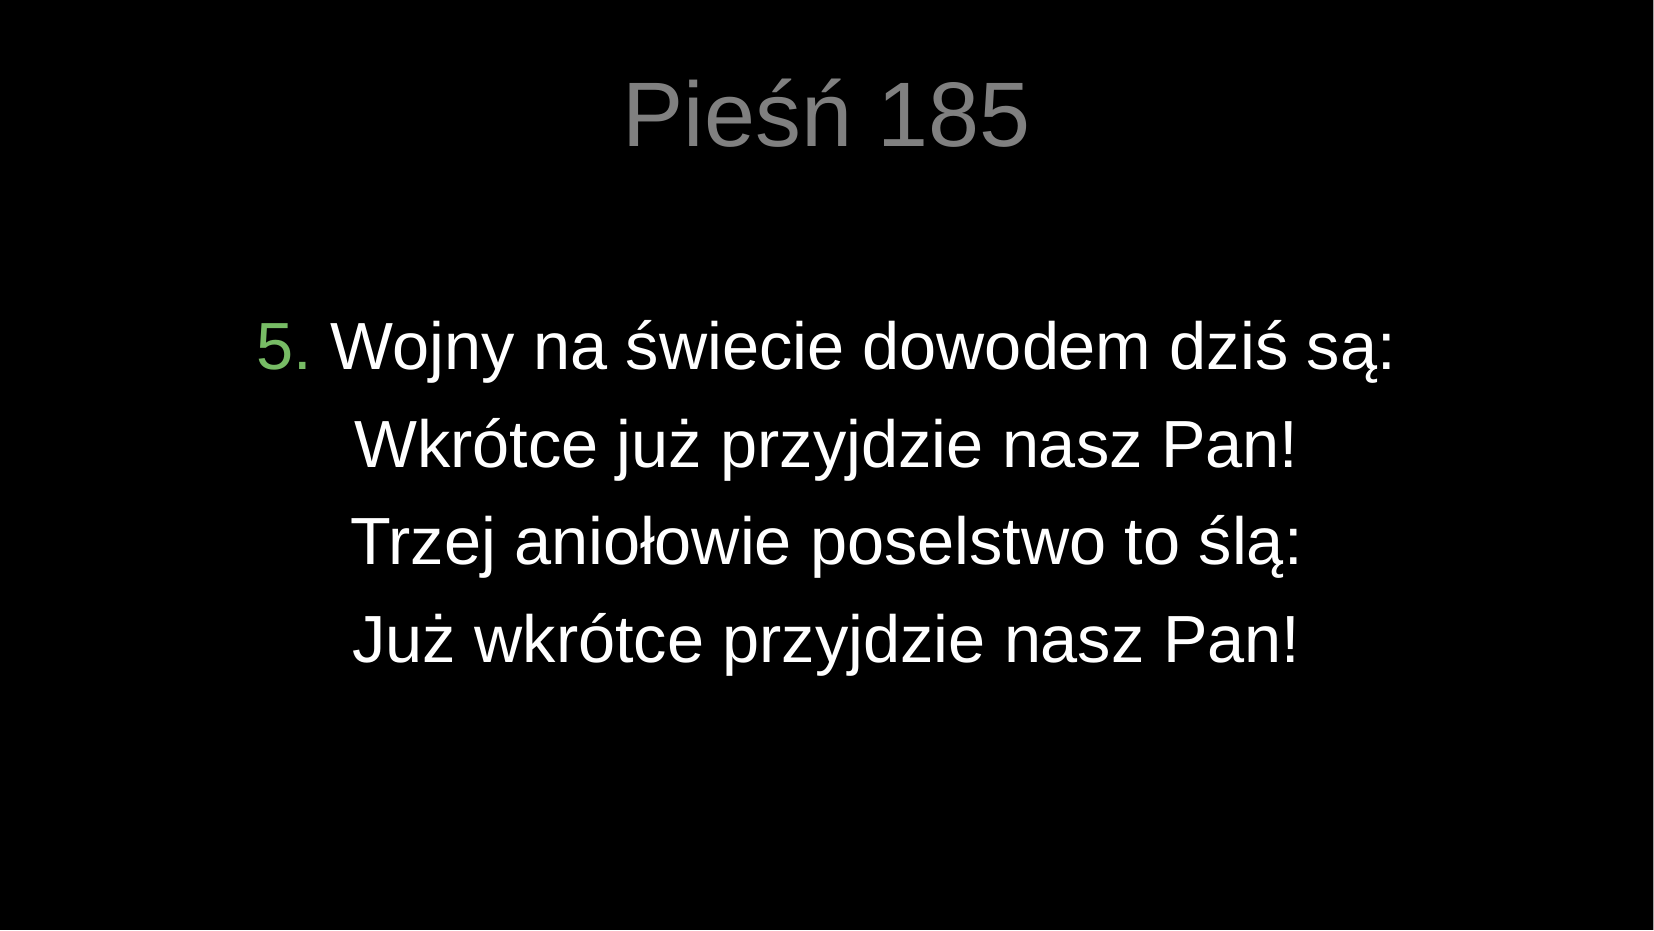

# Pieśń 185
5. Wojny na świecie dowodem dziś są:
Wkrótce już przyjdzie nasz Pan!
Trzej aniołowie poselstwo to ślą:
Już wkrótce przyjdzie nasz Pan!